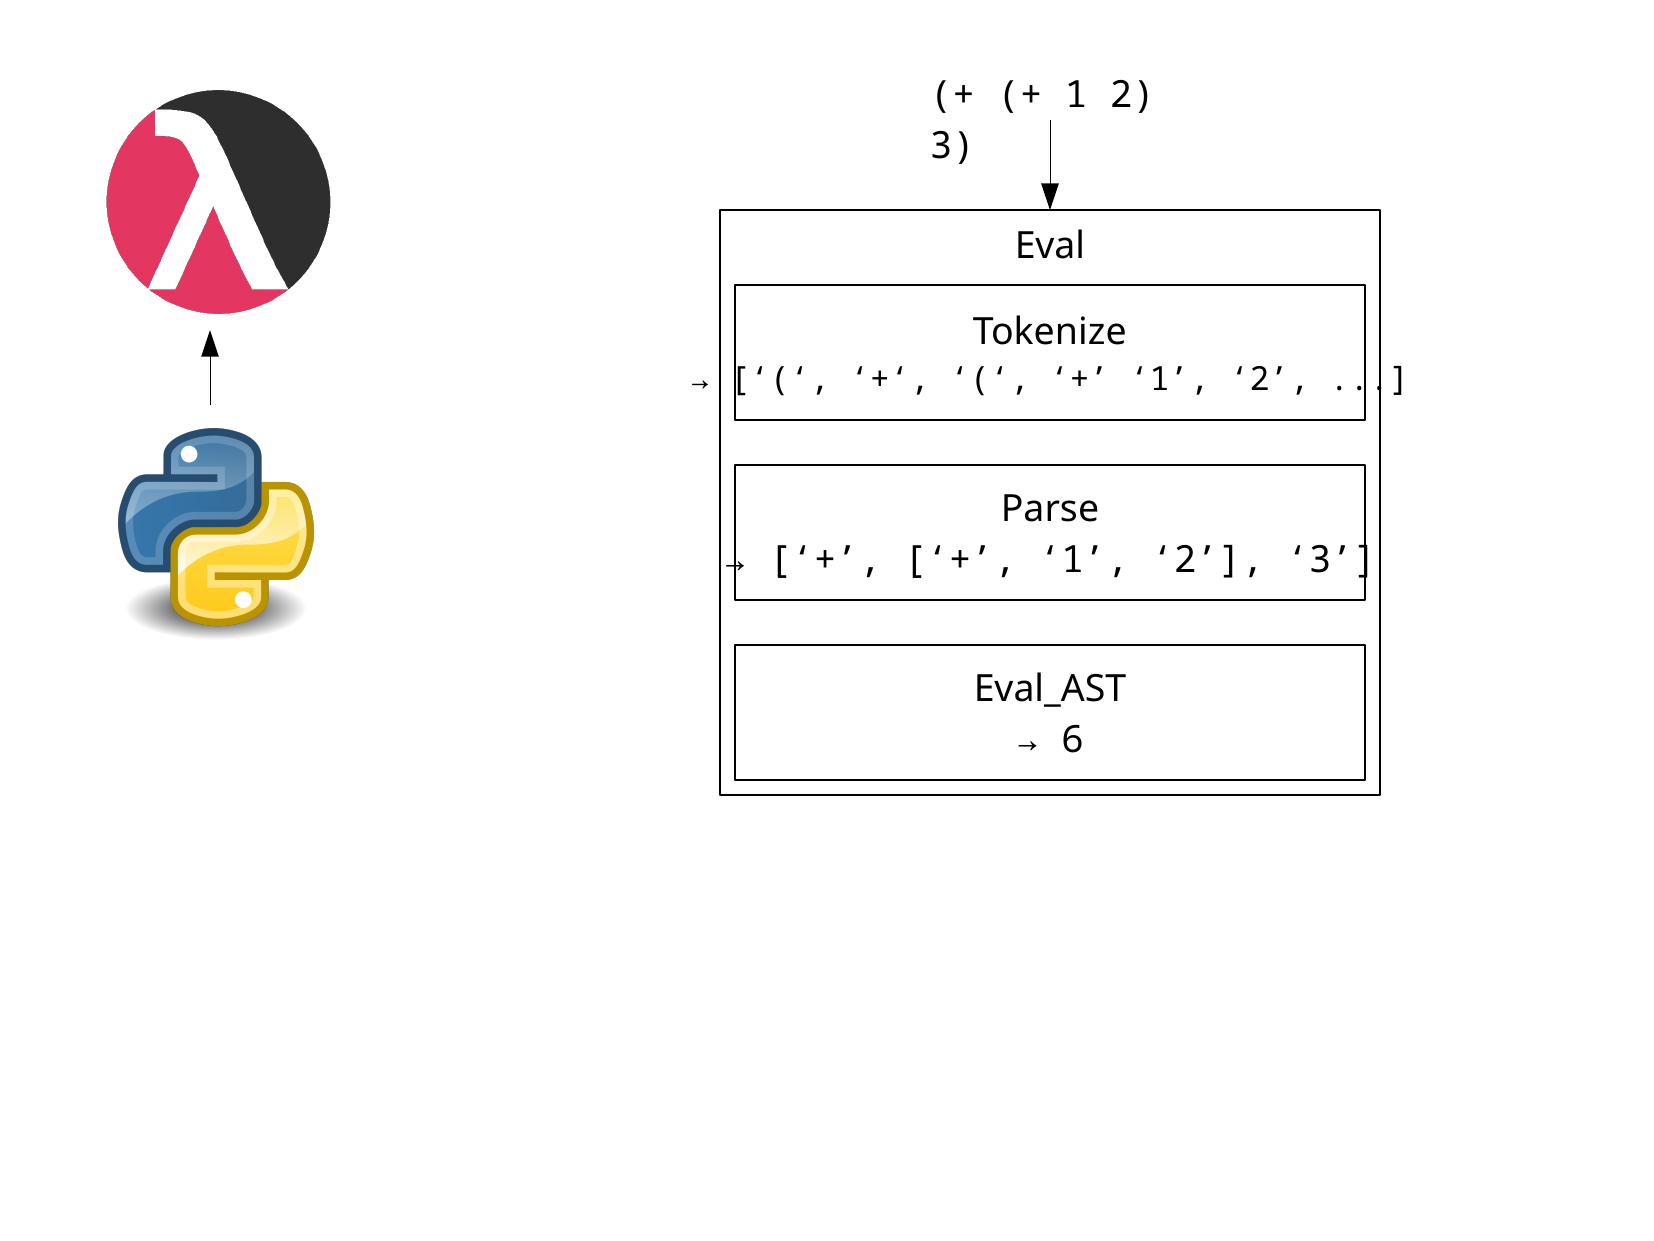

(+ (+ 1 2) 3)
Eval
Tokenize
→ [‘(‘, ‘+‘, ‘(‘, ‘+’ ‘1’, ‘2’, ...]
Parse
→ [‘+’, [‘+’, ‘1’, ‘2’], ‘3’]
Eval_AST
→ 6